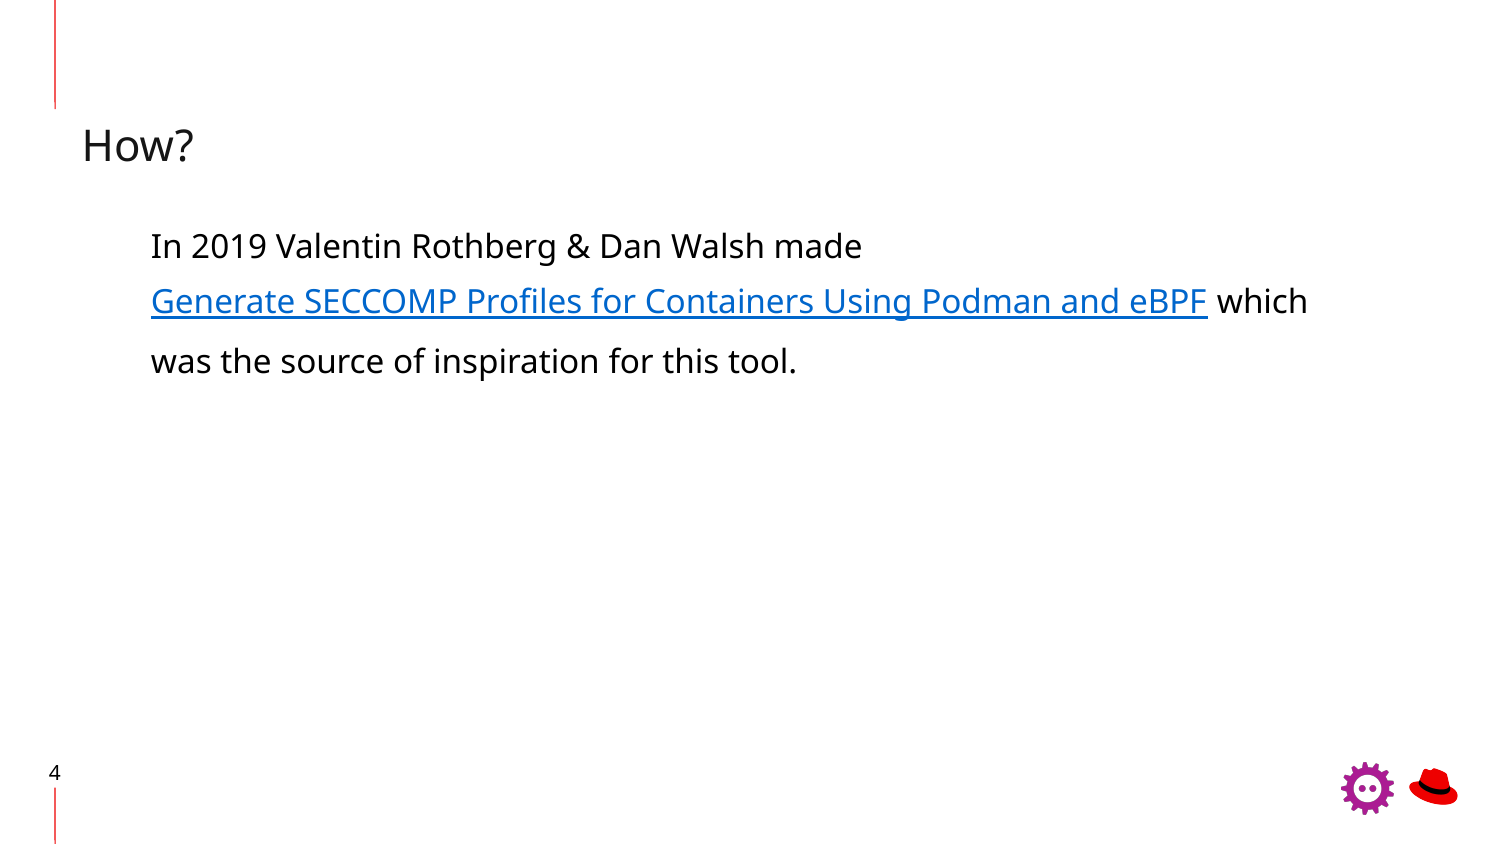

How?
# In 2019 Valentin Rothberg & Dan Walsh made Generate SECCOMP Profiles for Containers Using Podman and eBPF which was the source of inspiration for this tool.